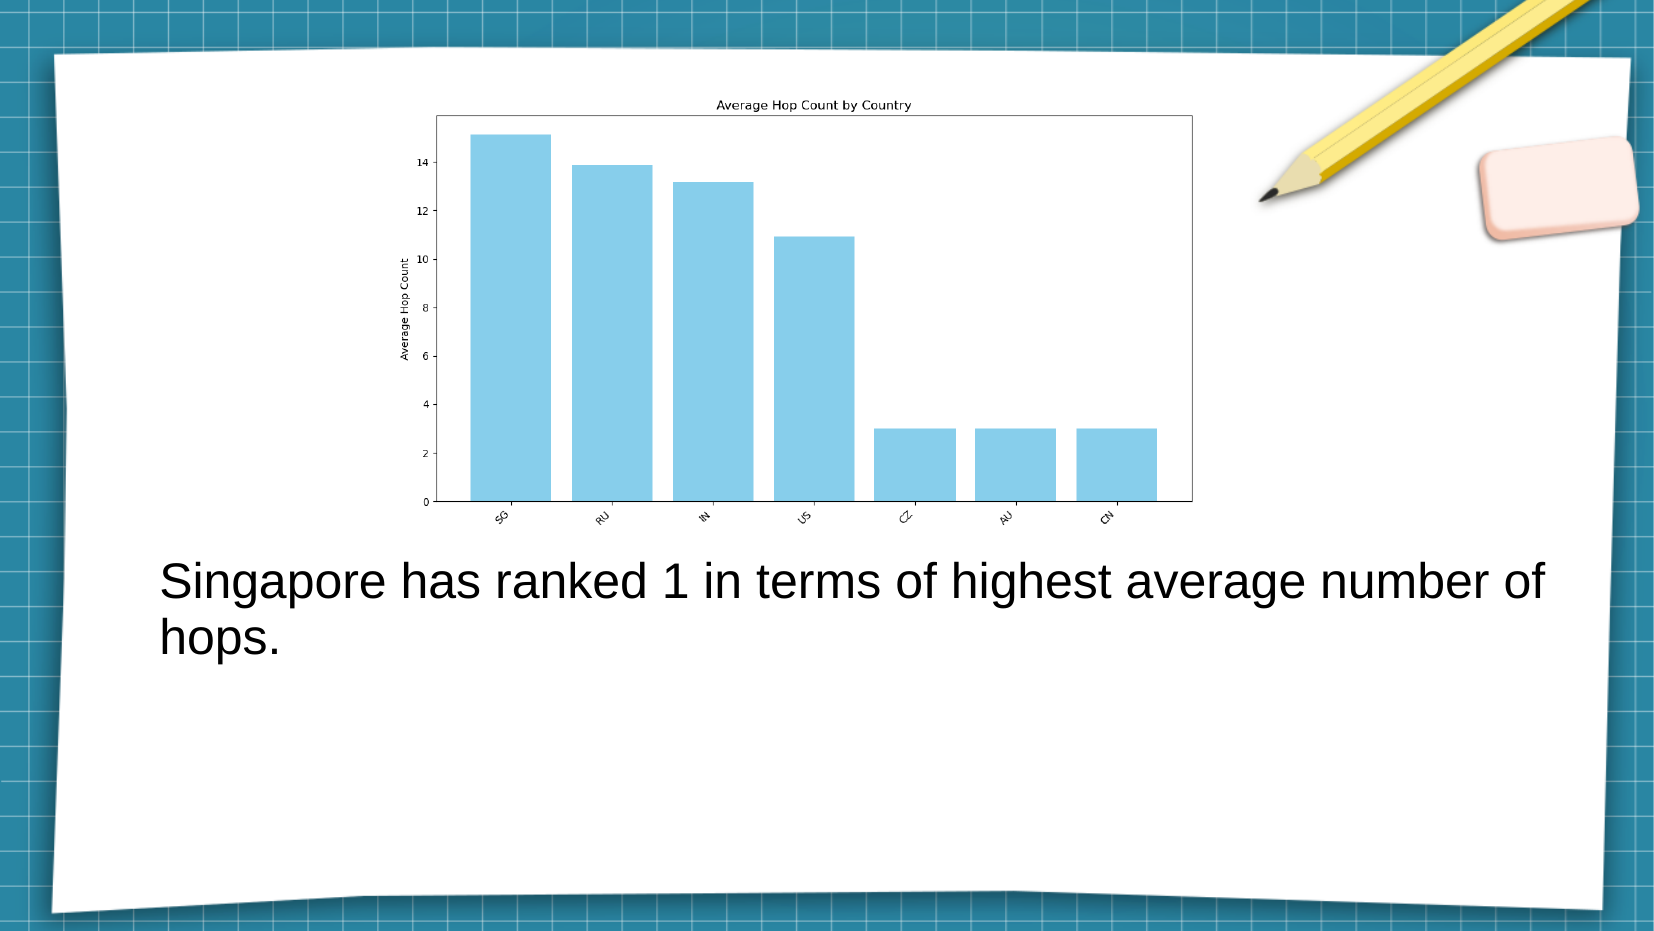

#
Singapore has ranked 1 in terms of highest average number of hops.